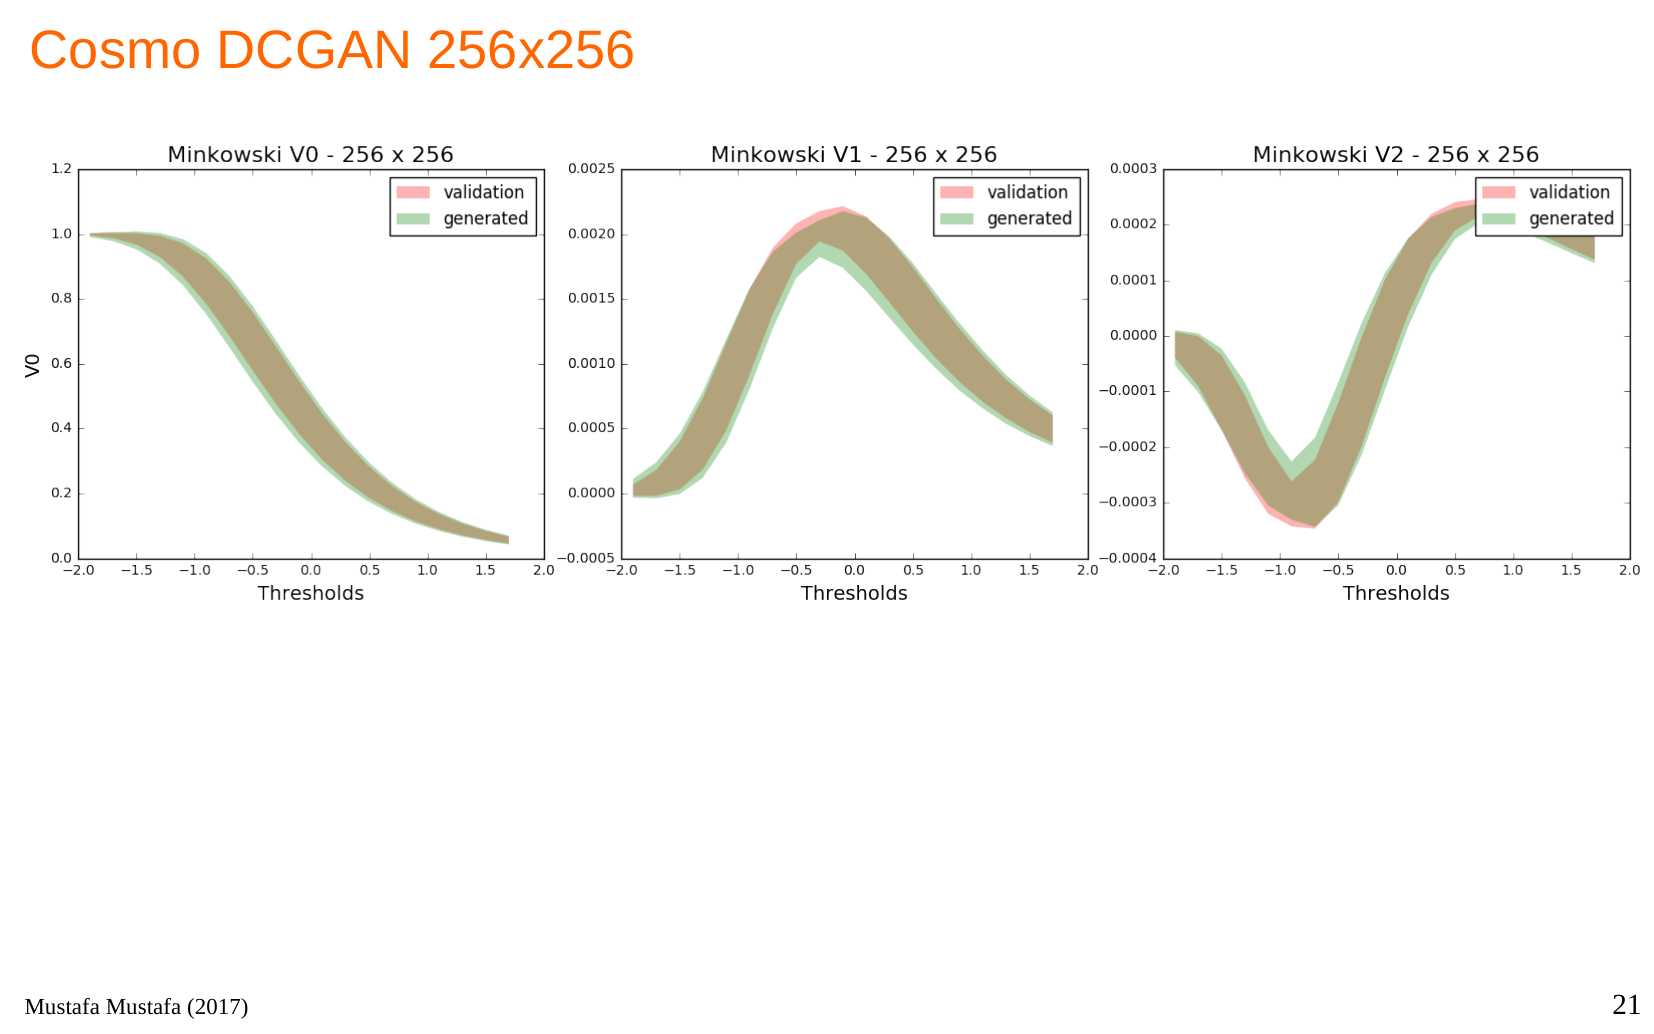

# Cosmo DCGAN 256x256
21
Mustafa Mustafa (2017)